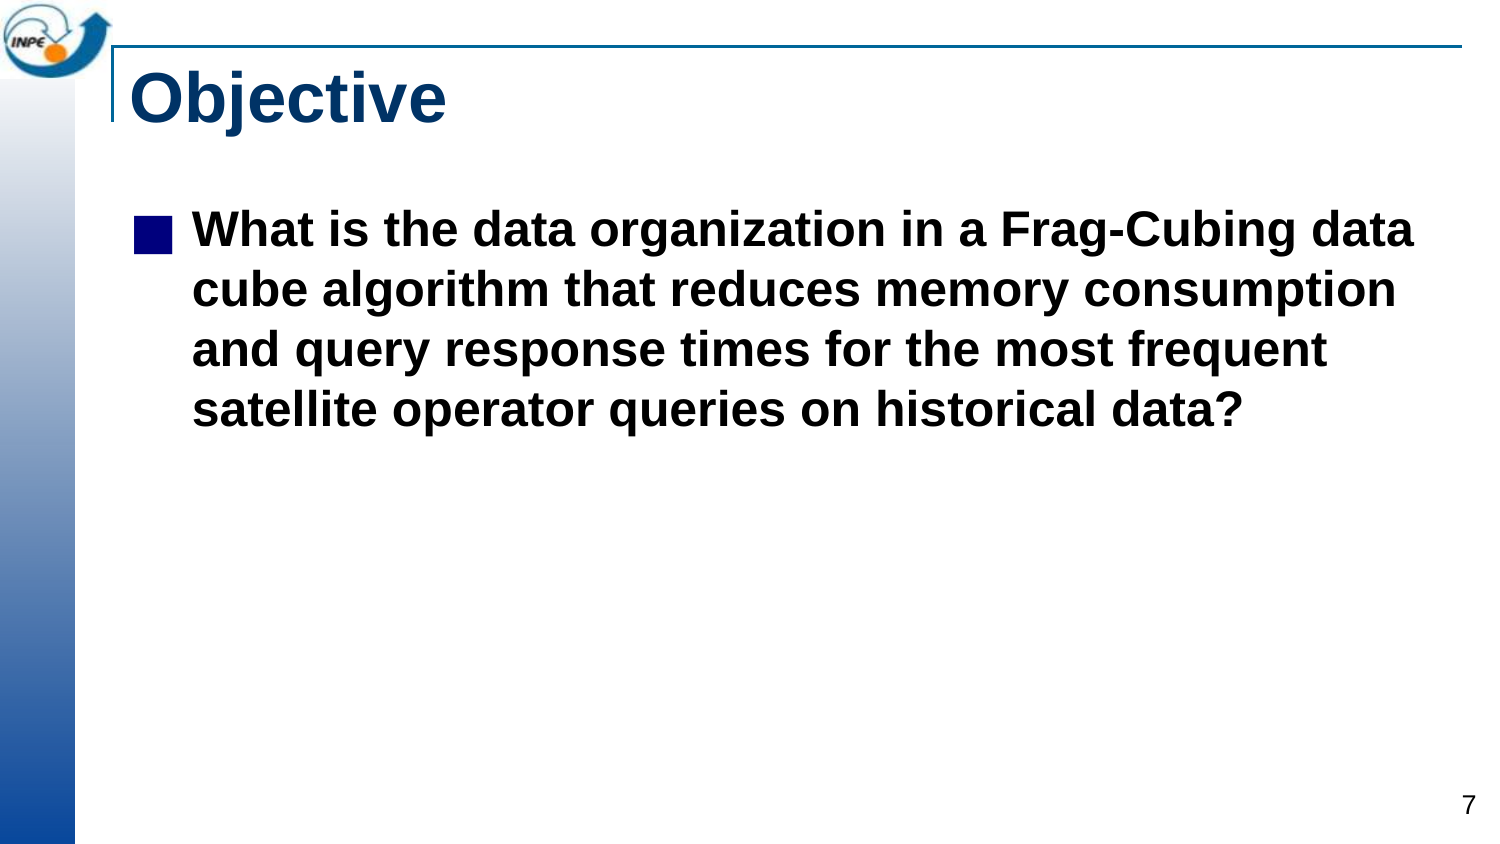

# Objective
What is the data organization in a Frag-Cubing data cube algorithm that reduces memory consumption and query response times for the most frequent satellite operator queries on historical data?